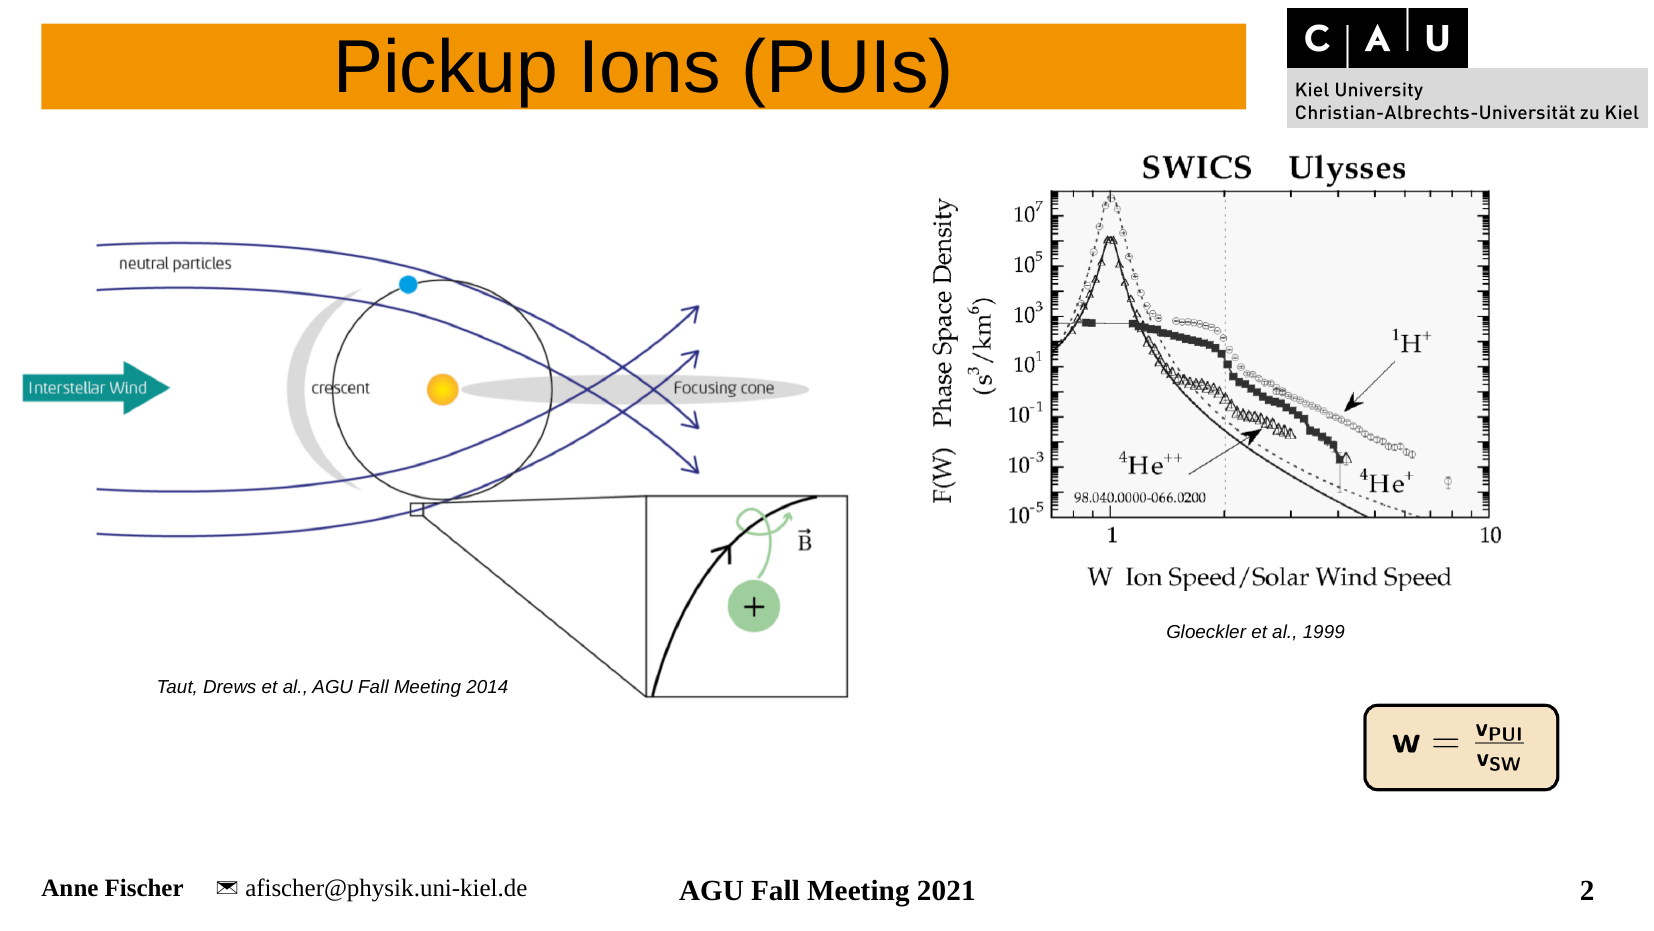

# Pickup Ions (PUIs)
Gloeckler et al., 1999
Taut, Drews et al., AGU Fall Meeting 2014
2